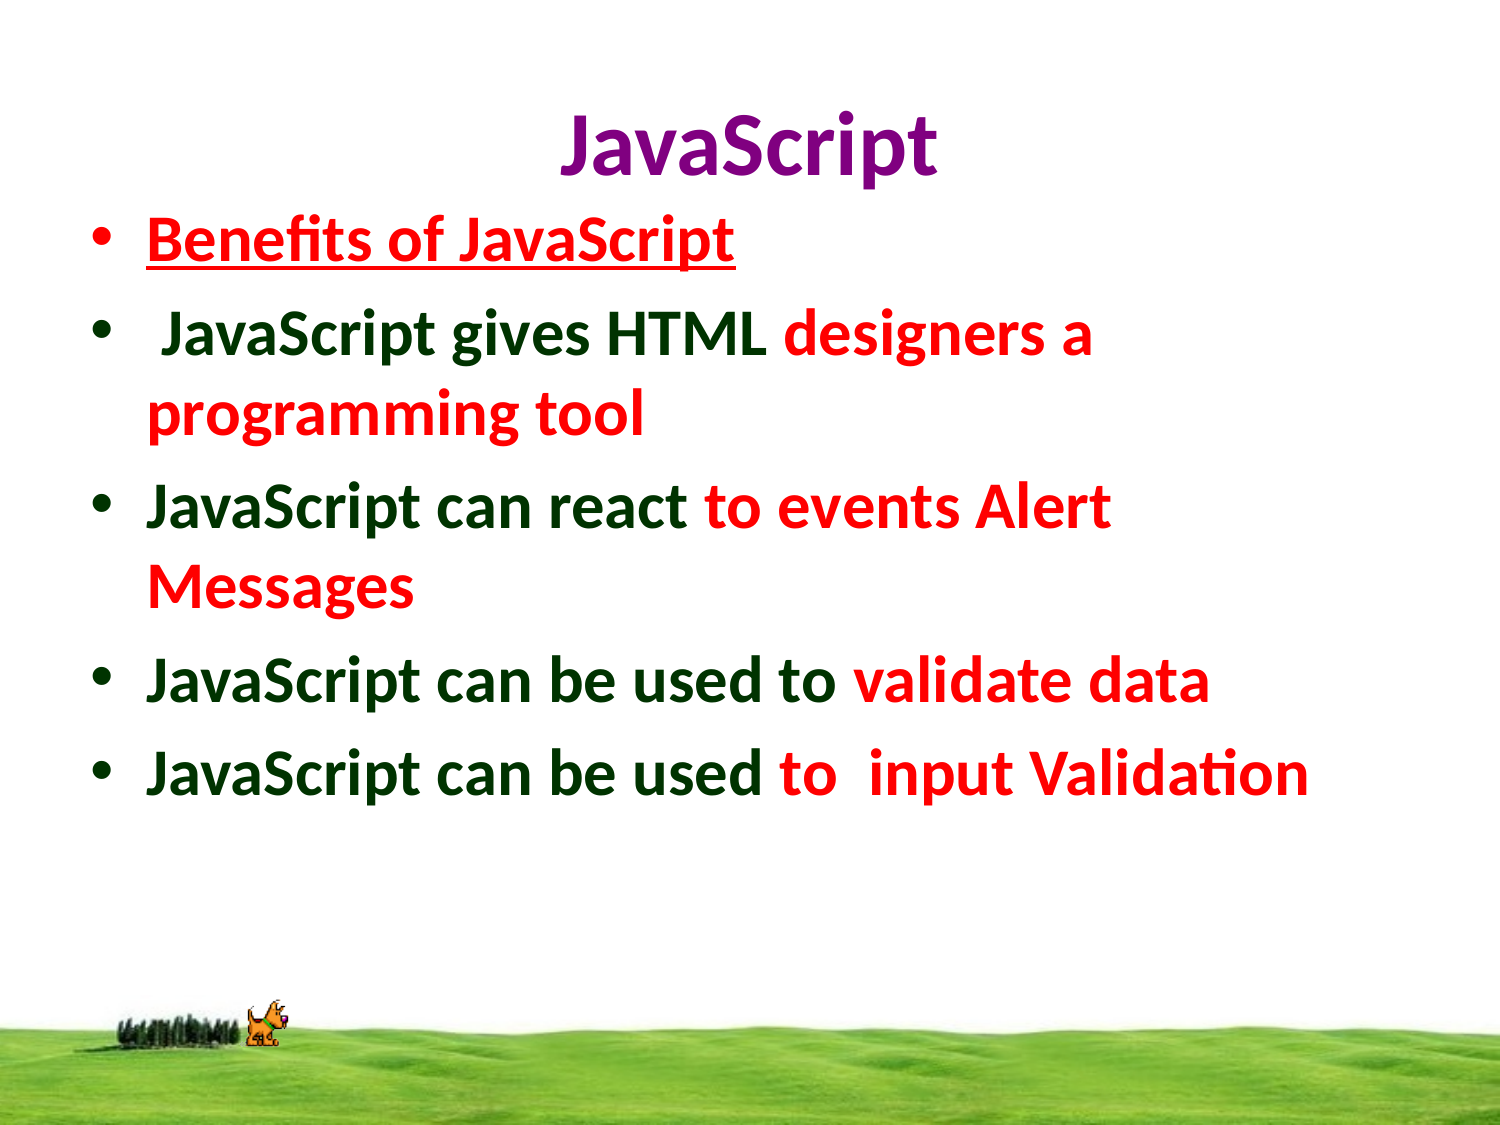

# JavaScript
Benefits of JavaScript
 JavaScript gives HTML designers a programming tool
JavaScript can react to events Alert Messages
JavaScript can be used to validate data
JavaScript can be used to input Validation